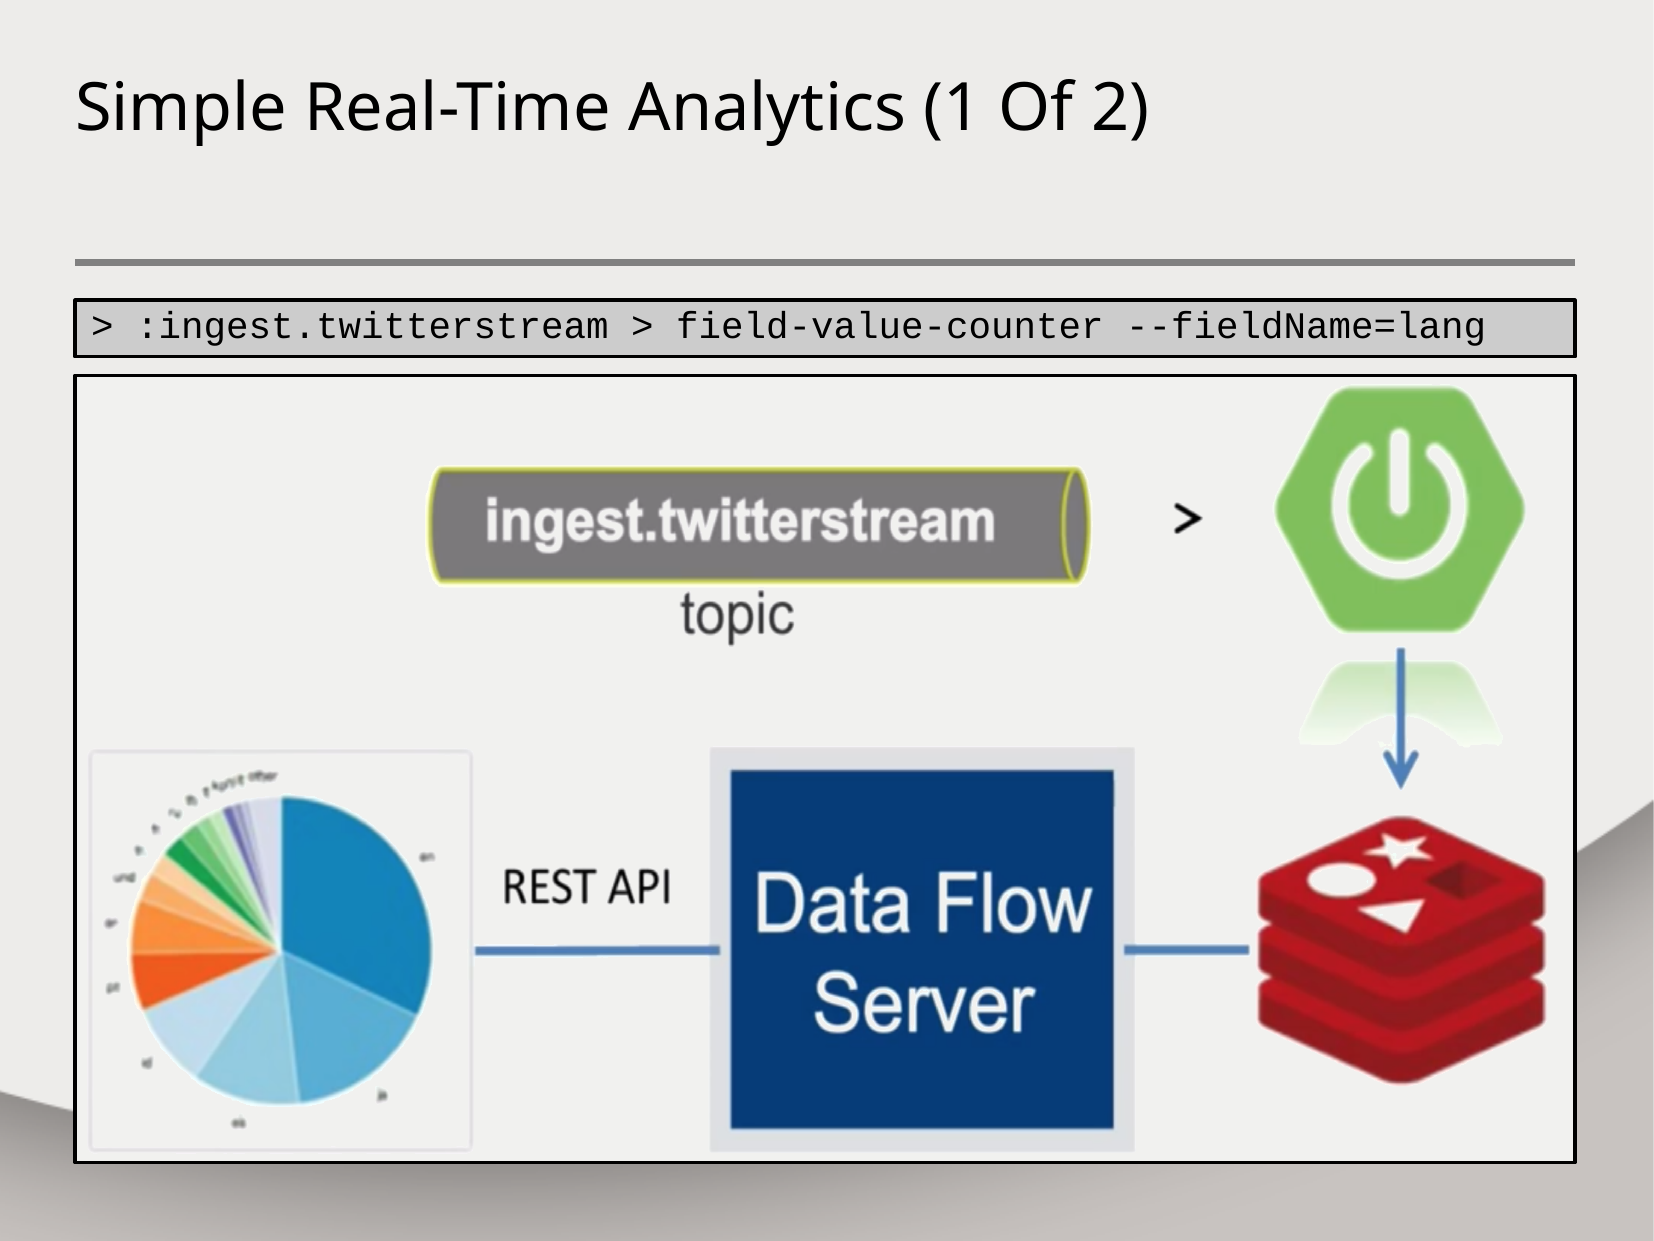

# Simple Real-Time Analytics (1 Of 2)
> :ingest.twitterstream > field-value-counter --fieldName=lang